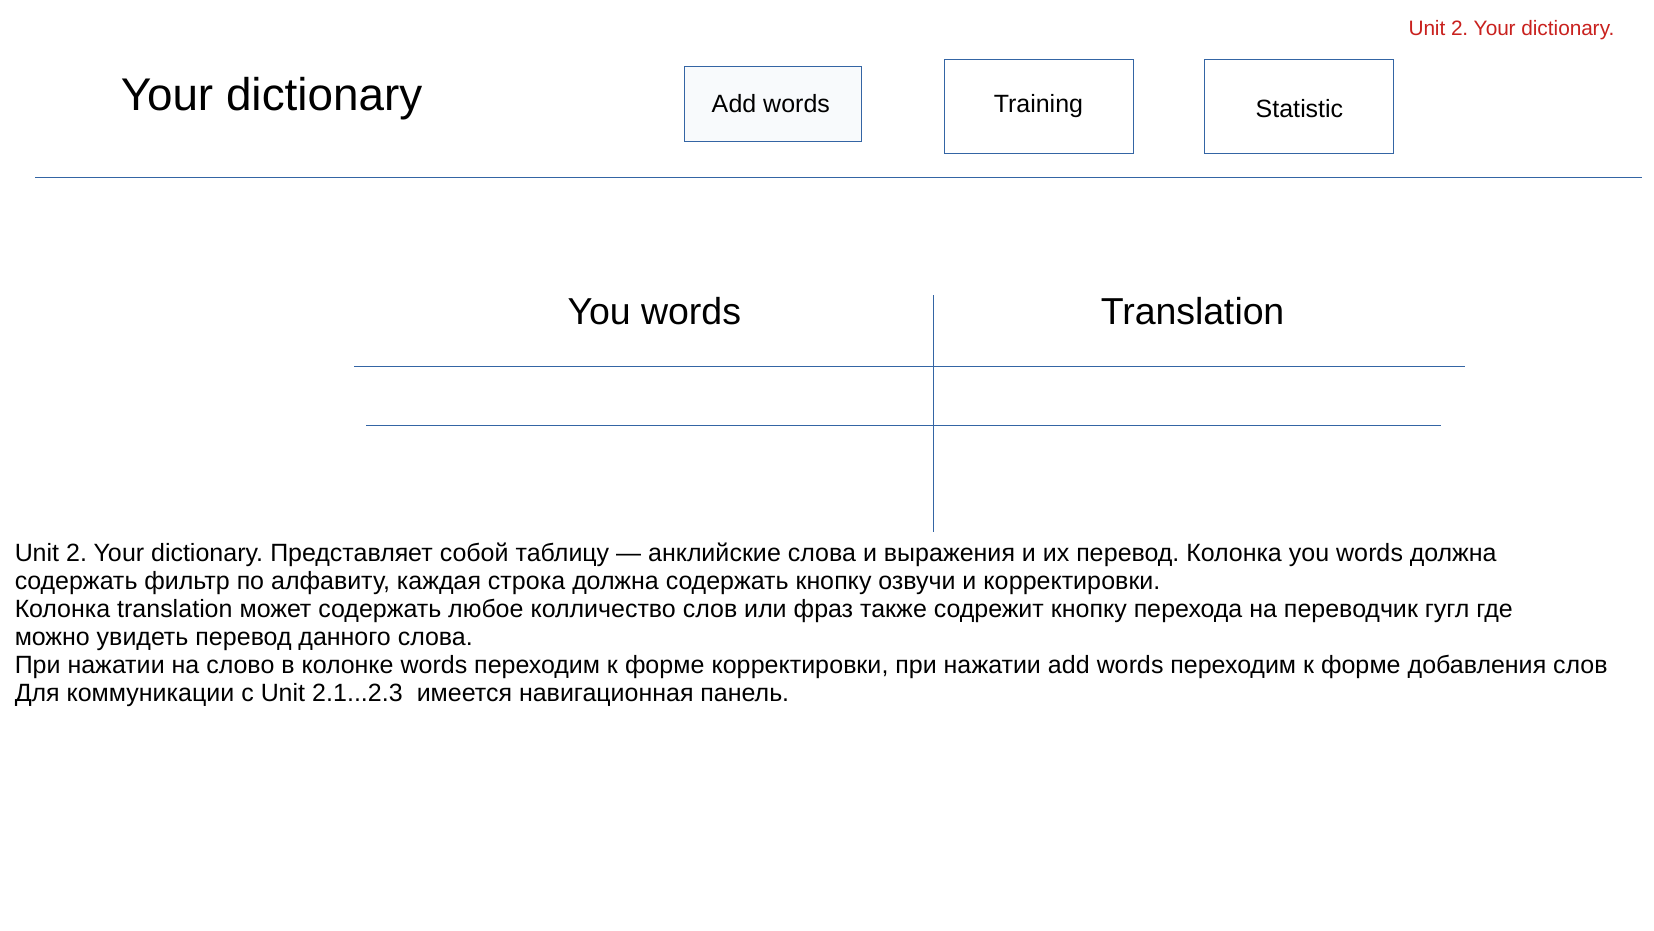

Unit 2. Your dictionary.
# Your dictionary
Add words
Training
Statistic
You words
Translation
Unit 2. Your dictionary. Представляет собой таблицу — анклийские слова и выражения и их перевод. Колонка you words должна
содержать фильтр по алфавиту, каждая строка должна содержать кнопку озвучи и корректировки.
Колонка translation может содержать любое колличество слов или фраз также содрежит кнопку перехода на переводчик гугл где
можно увидеть перевод данного слова.
При нажатии на слово в колонке words переходим к форме корректировки, при нажатии add words переходим к форме добавления слов
Для коммуникации с Unit 2.1...2.3 имеется навигационная панель.